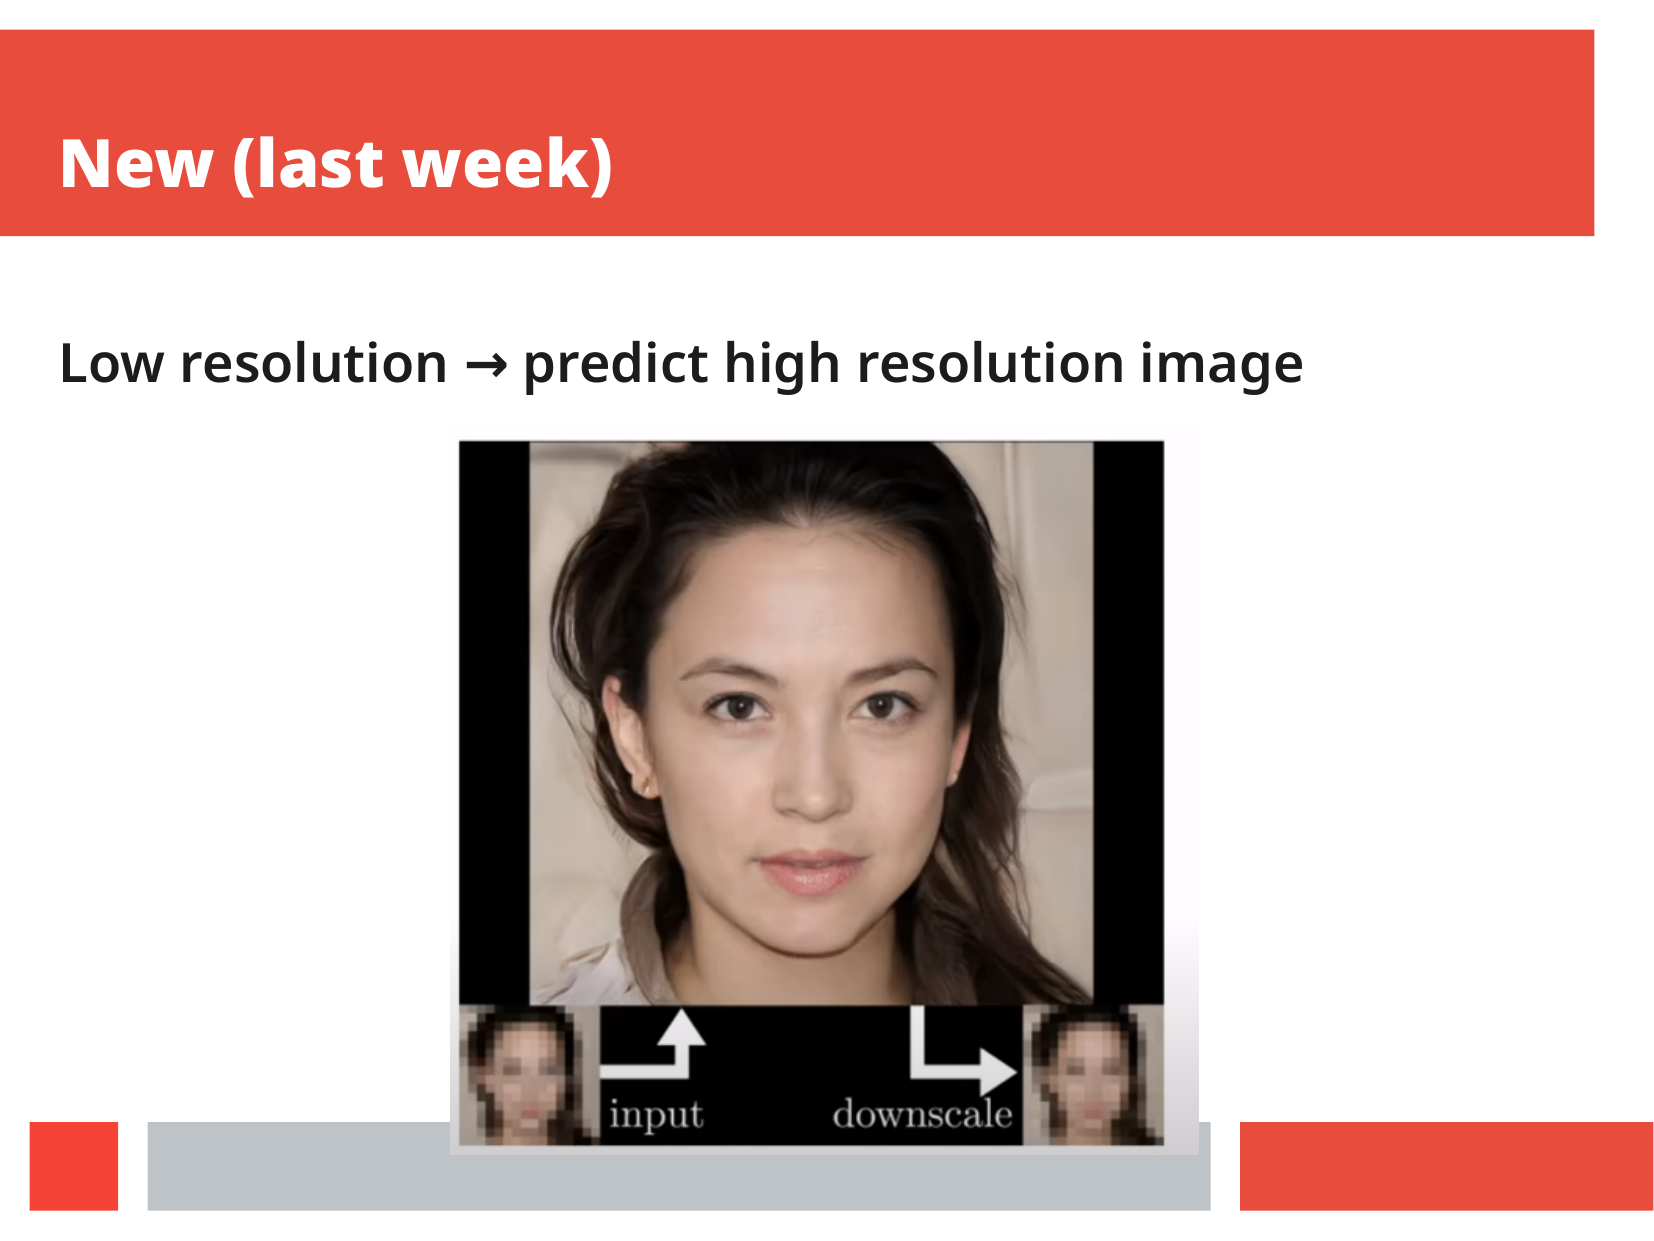

# New (last week)
Low resolution → predict high resolution image